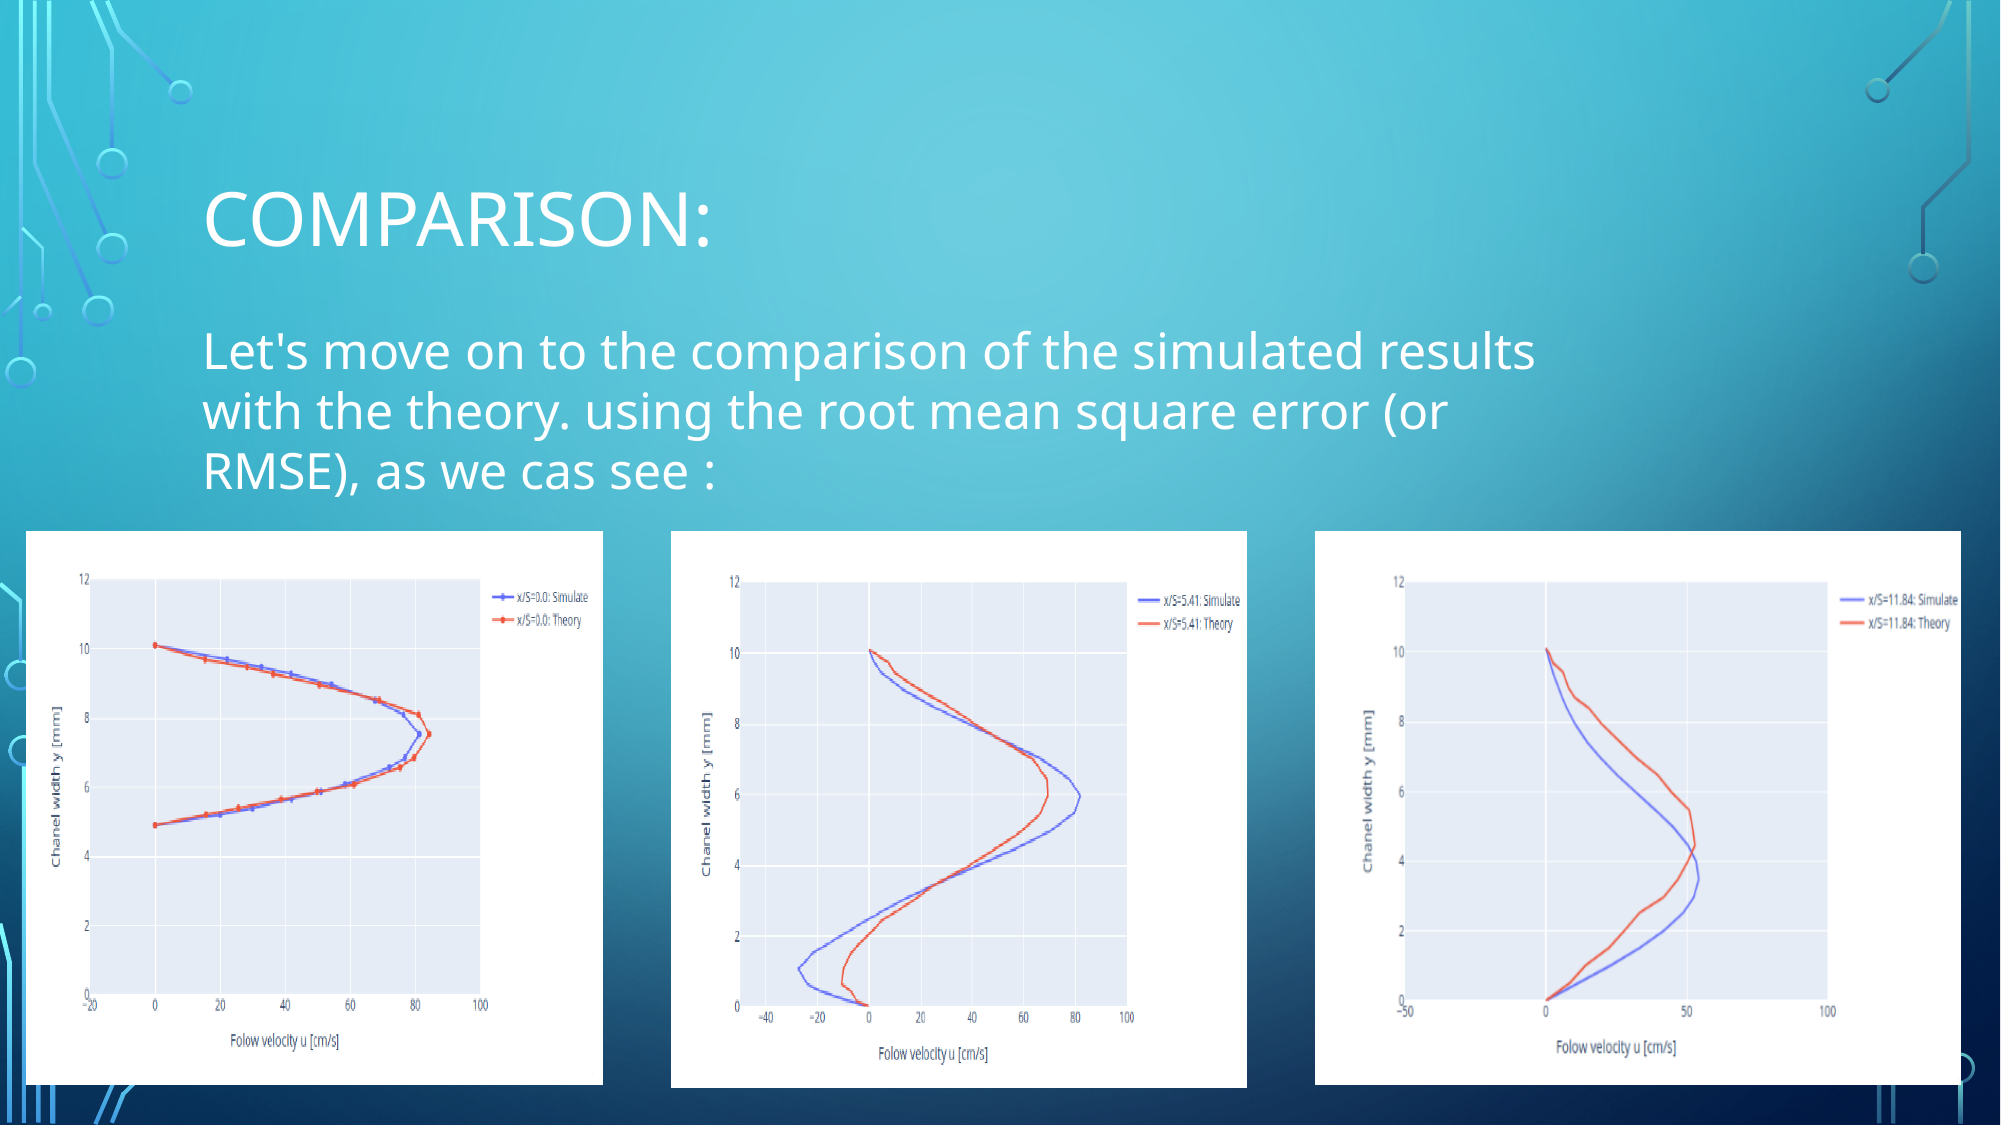

# Comparison:
Let's move on to the comparison of the simulated results with the theory. using the root mean square error (or RMSE), as we cas see :